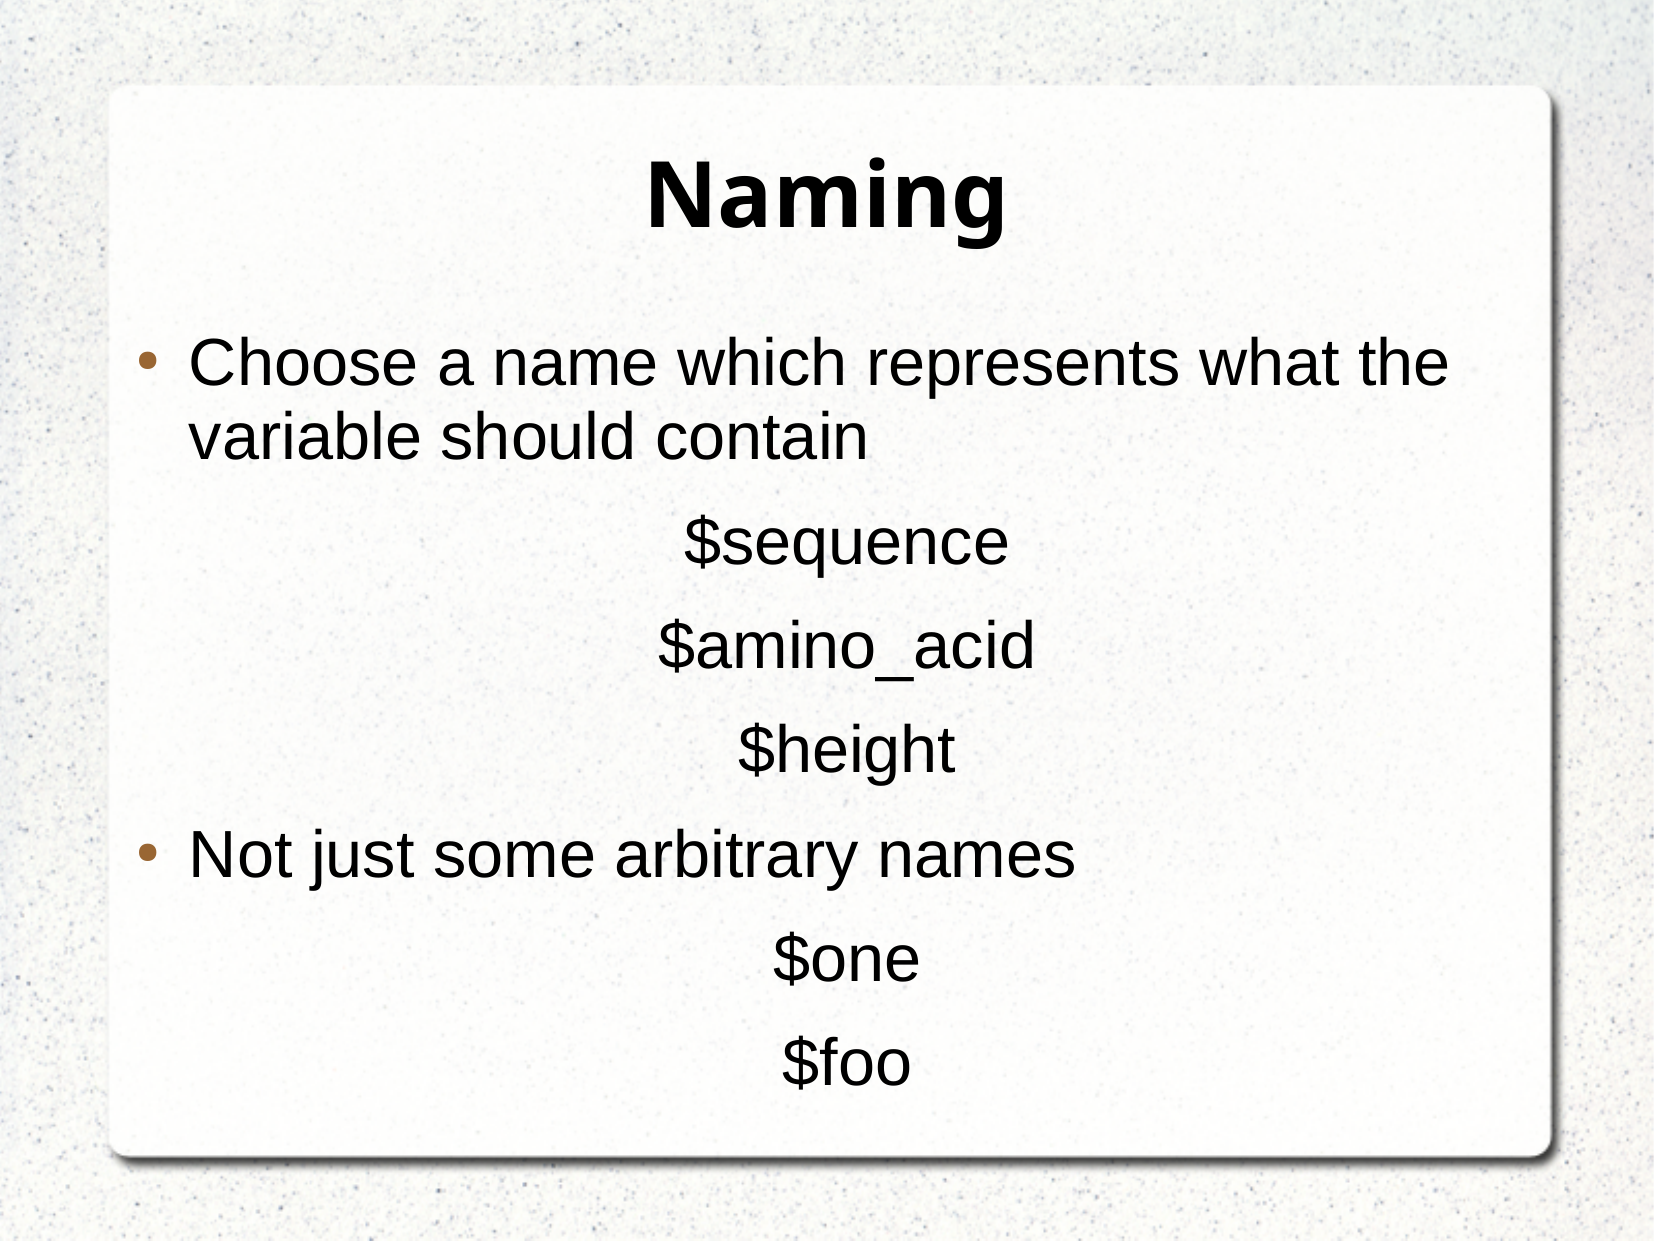

# Naming
Choose a name which represents what the variable should contain
$sequence
$amino_acid
$height
Not just some arbitrary names
$one
$foo